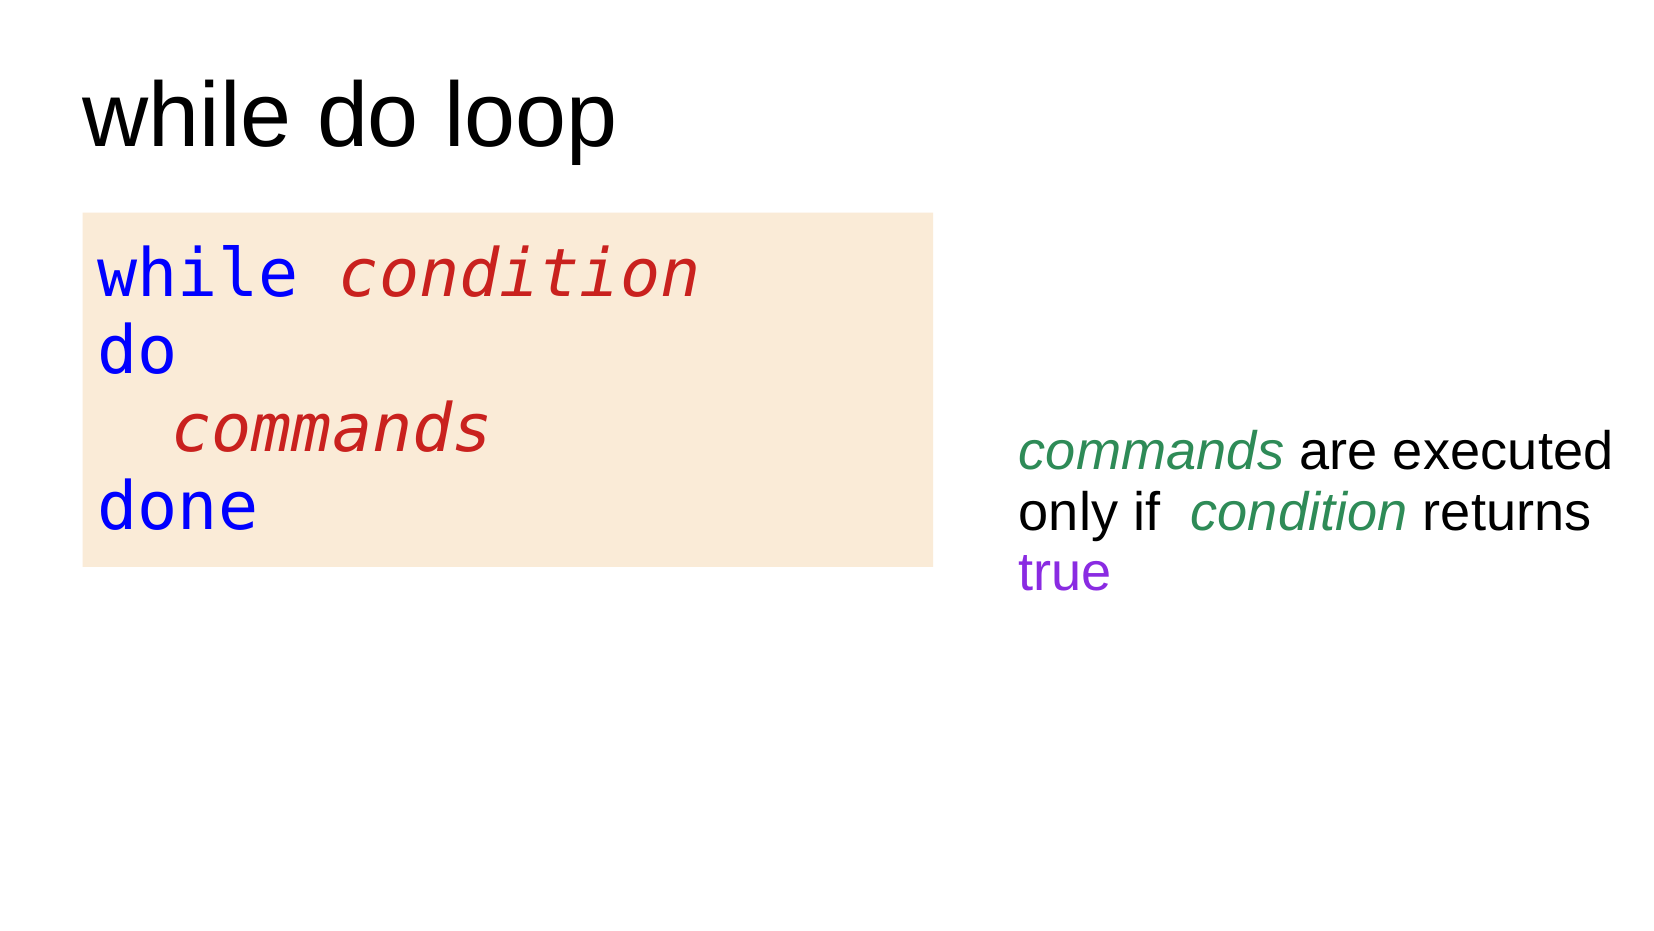

# while do loop
while condition
do
	commands
done
commands are executed only if condition returns true